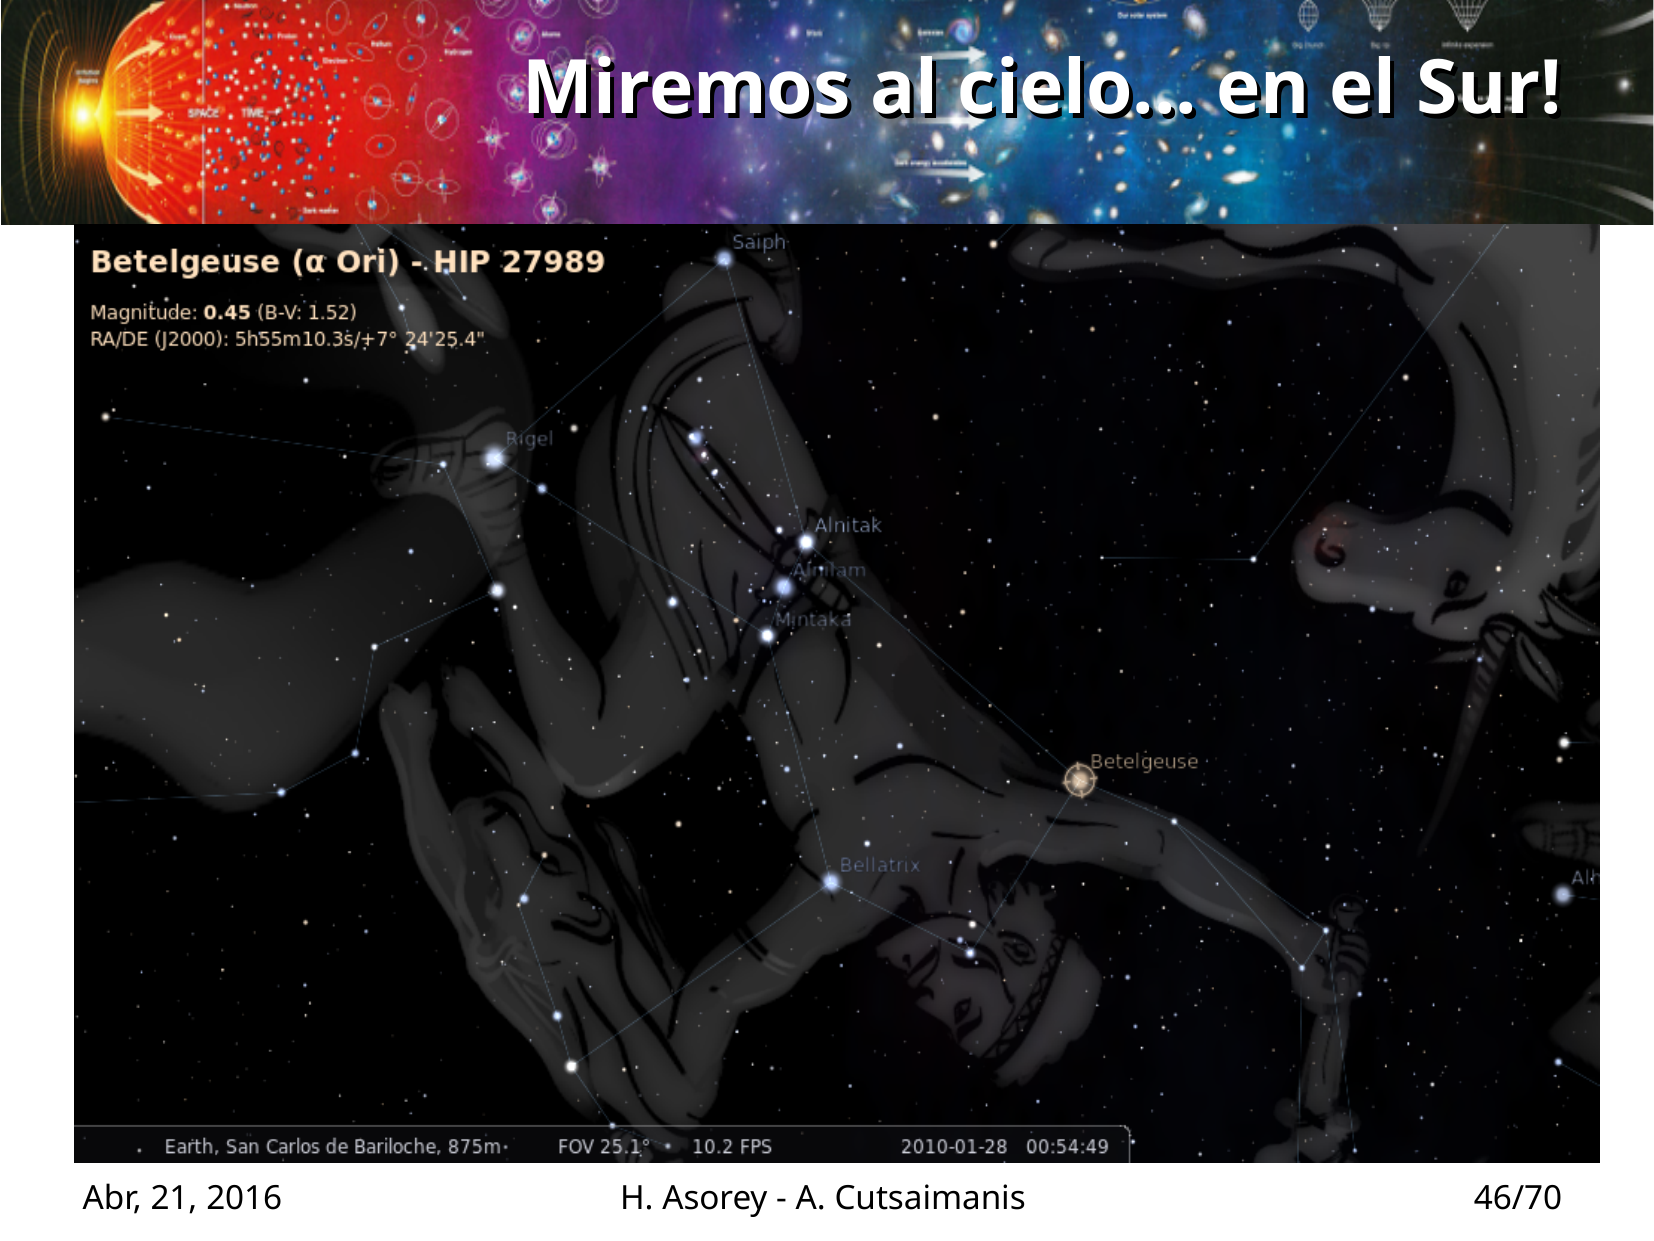

# Miremos al cielo... en el Sur!
Abr, 21, 2016
H. Asorey - A. Cutsaimanis
46